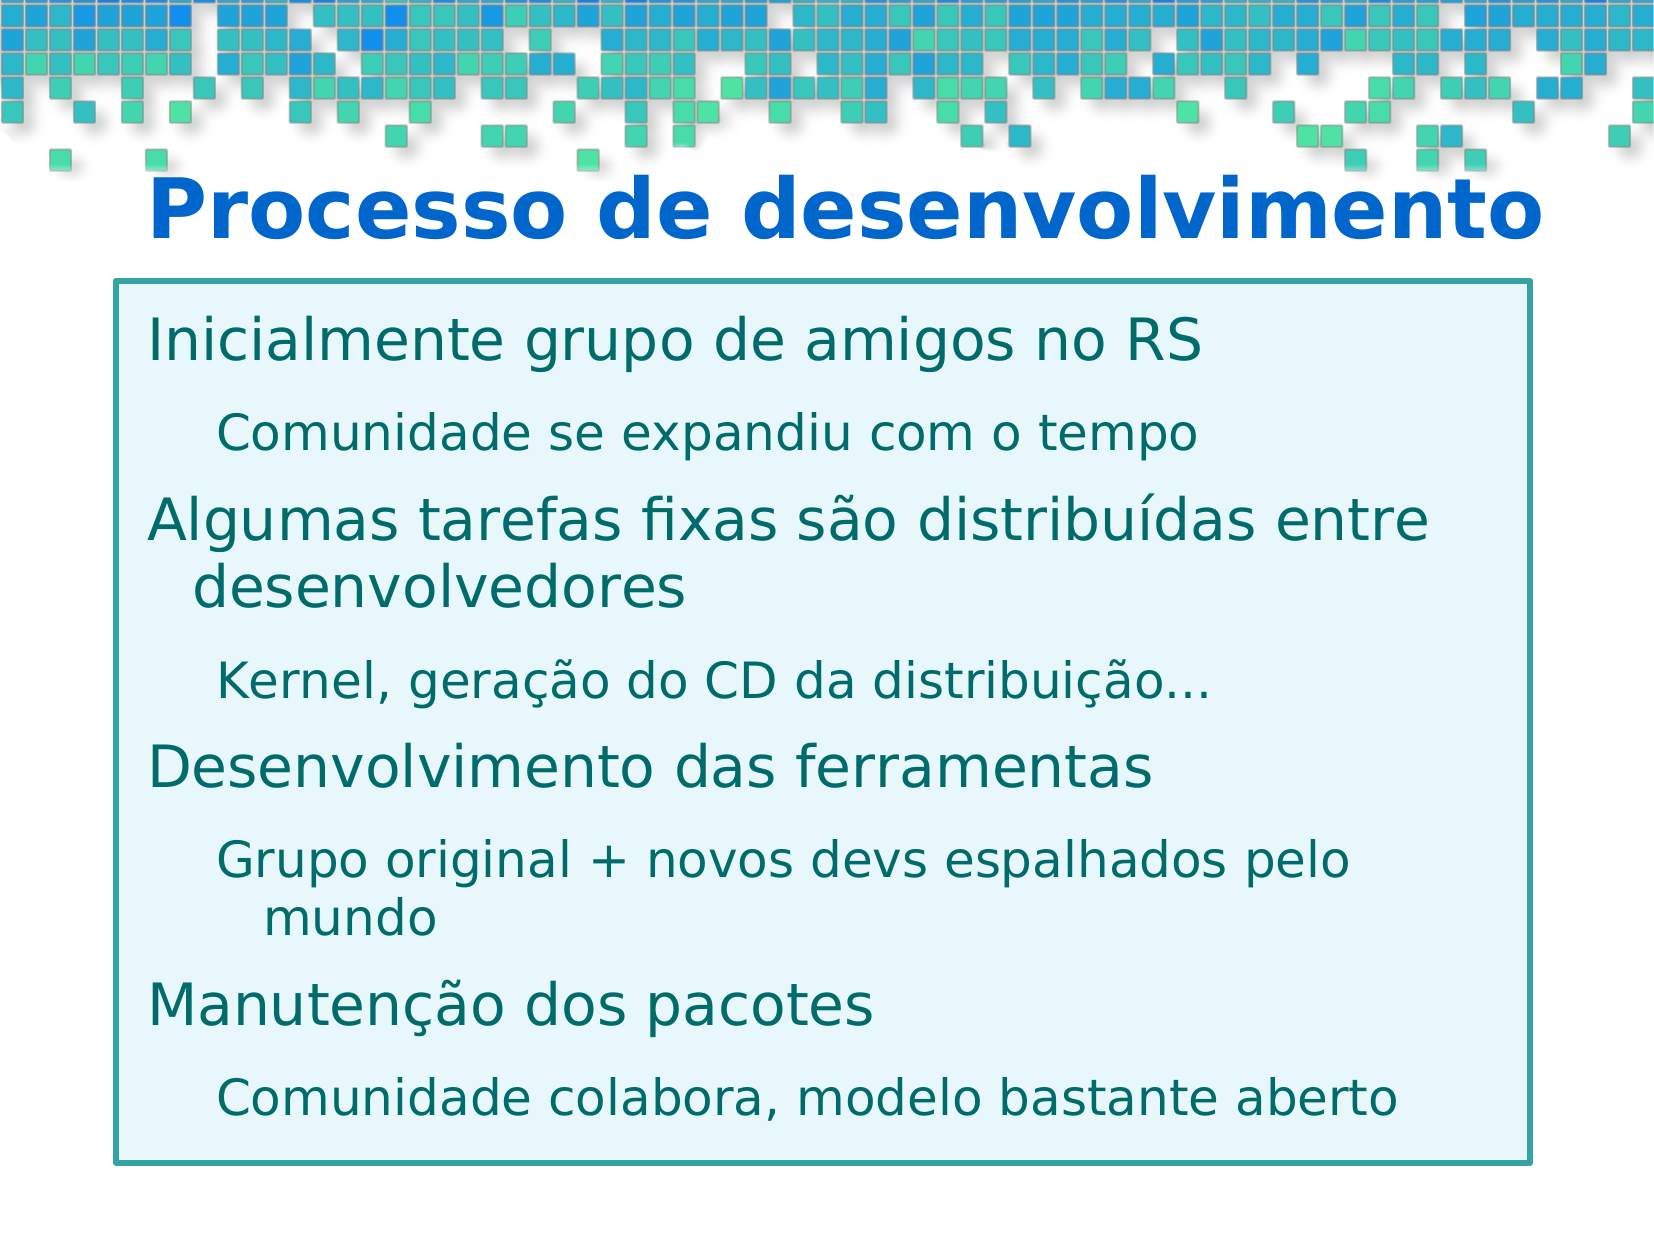

# Processo de desenvolvimento
Inicialmente grupo de amigos no RS
Comunidade se expandiu com o tempo
Algumas tarefas fixas são distribuídas entre desenvolvedores
Kernel, geração do CD da distribuição...
Desenvolvimento das ferramentas
Grupo original + novos devs espalhados pelo mundo
Manutenção dos pacotes
Comunidade colabora, modelo bastante aberto